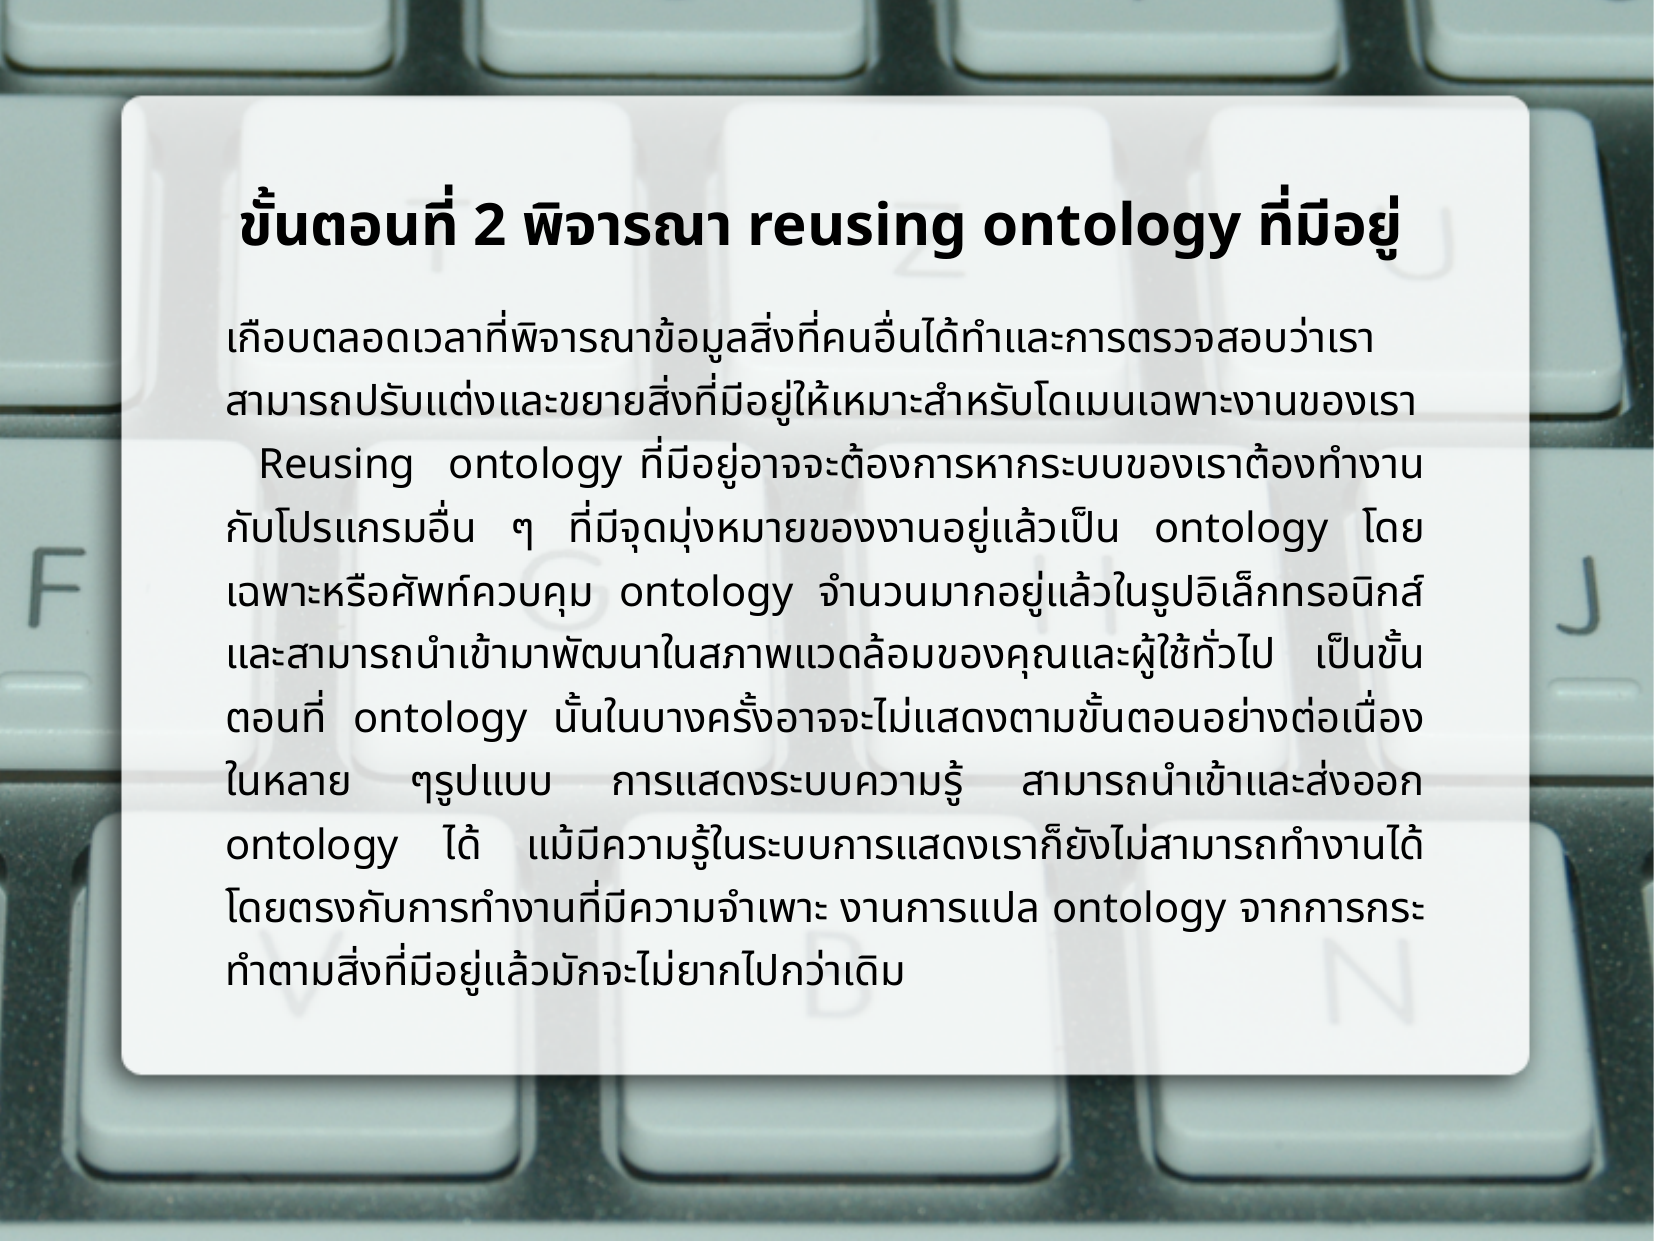

# ขั้นตอนที่ 2 พิจารณา reusing ontology ที่มีอยู่
เกือบตลอดเวลาที่พิจารณาข้อมูลสิ่งที่คนอื่นได้ทำและการตรวจสอบว่าเราสามารถปรับแต่งและขยายสิ่งที่มีอยู่ให้เหมาะสำหรับโดเมนเฉพาะงานของเรา Reusing ontology ที่มีอยู่อาจจะต้องการหากระบบของเราต้องทำงานกับโปรแกรมอื่น ๆ ที่มีจุดมุ่งหมายของงานอยู่แล้วเป็น ontology โดยเฉพาะหรือศัพท์ควบคุม ontology จำนวนมากอยู่แล้วในรูปอิเล็กทรอนิกส์และสามารถนำเข้ามาพัฒนาในสภาพแวดล้อมของคุณและผู้ใช้ทั่วไป เป็นขั้นตอนที่ ontology นั้นในบางครั้งอาจจะไม่แสดงตามขั้นตอนอย่างต่อเนื่อง ในหลาย ๆรูปแบบ การแสดงระบบความรู้ สามารถนำเข้าและส่งออก ontology ได้ แม้มีความรู้ในระบบการแสดงเราก็ยังไม่สามารถทำงานได้โดยตรงกับการทำงานที่มีความจำเพาะ งานการแปล ontology จากการกระทำตามสิ่งที่มีอยู่แล้วมักจะไม่ยากไปกว่าเดิม